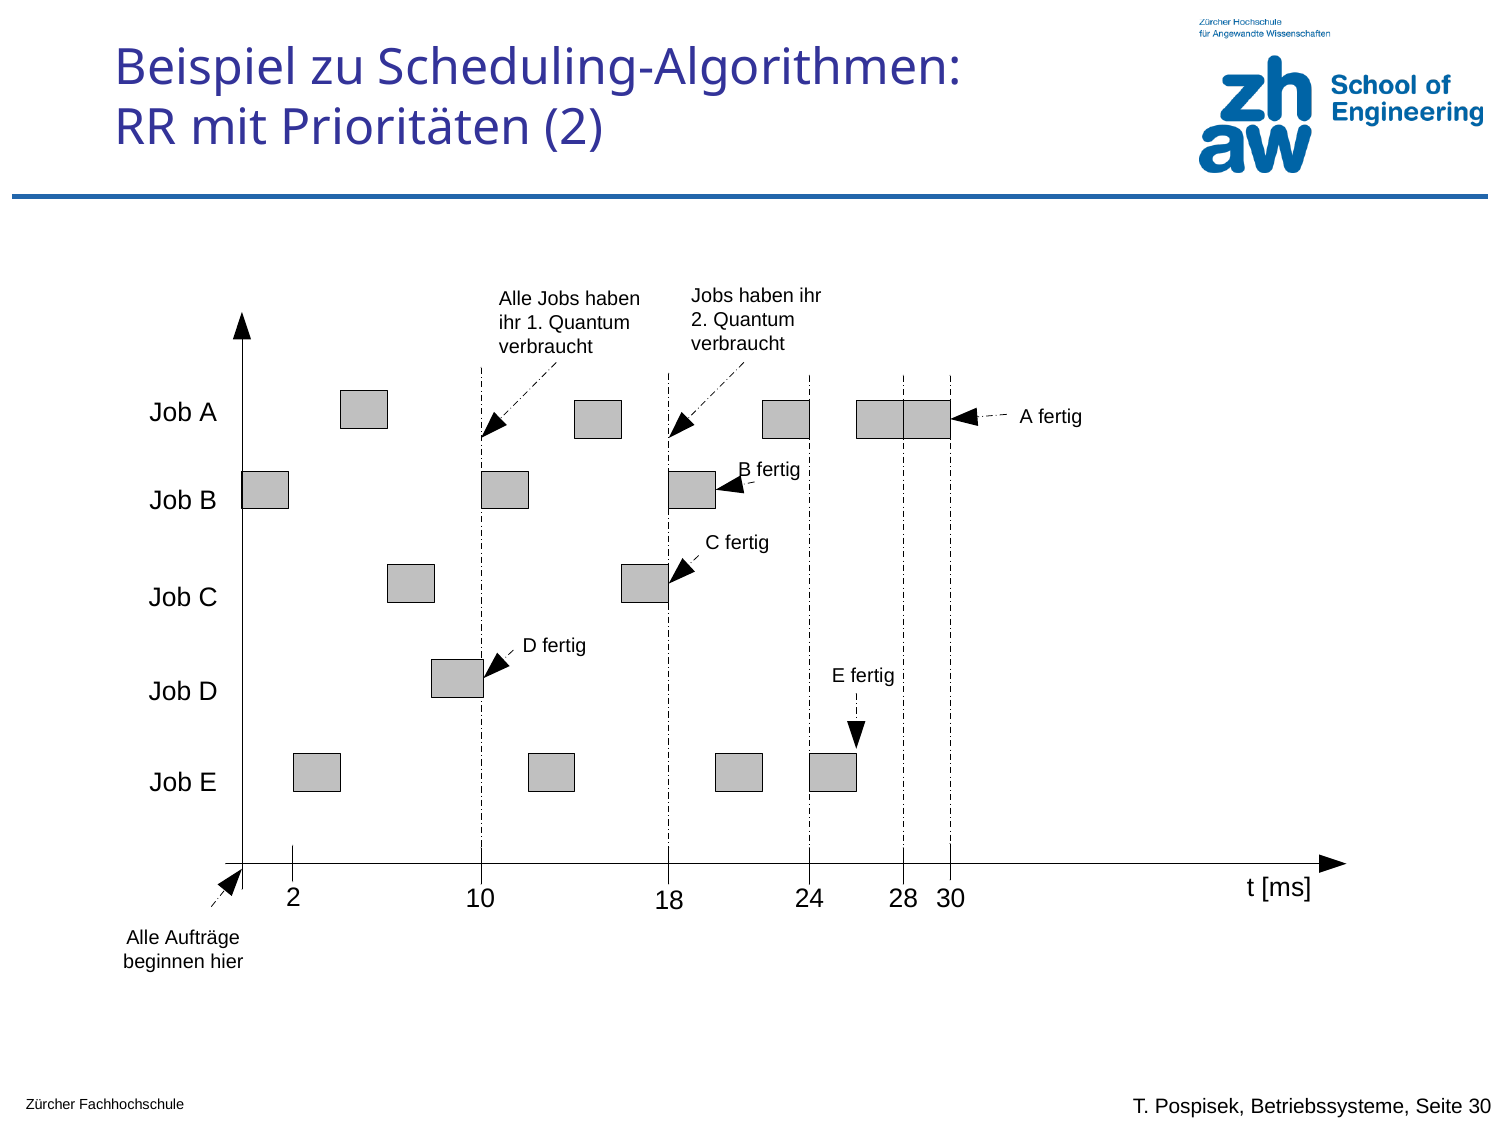

# Beispiel zu Scheduling-Algorithmen: RR mit Prioritäten (2)